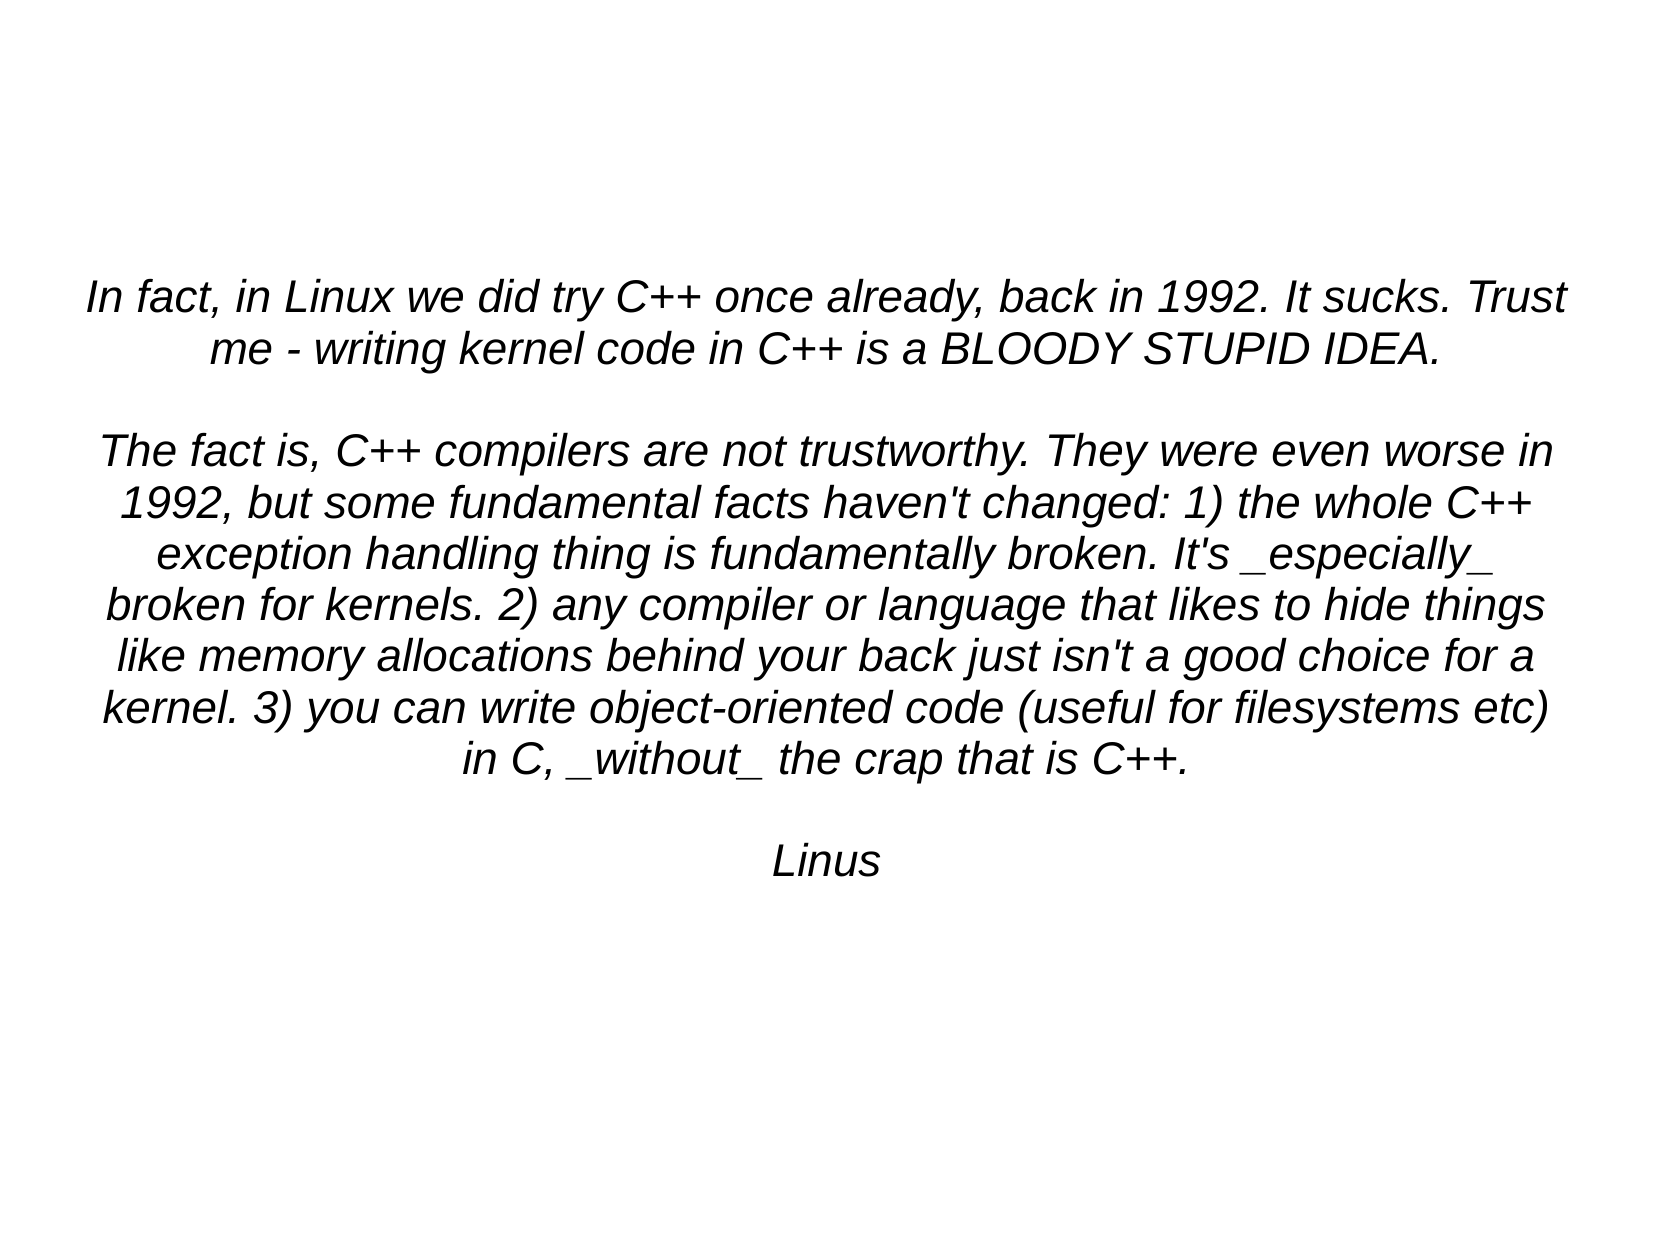

# In fact, in Linux we did try C++ once already, back in 1992. It sucks. Trust me - writing kernel code in C++ is a BLOODY STUPID IDEA.
The fact is, C++ compilers are not trustworthy. They were even worse in
1992, but some fundamental facts haven't changed: 1) the whole C++ exception handling thing is fundamentally broken. It's _especially_ broken for kernels. 2) any compiler or language that likes to hide things like memory allocations behind your back just isn't a good choice for a kernel. 3) you can write object-oriented code (useful for filesystems etc) in C, _without_ the crap that is C++.
Linus